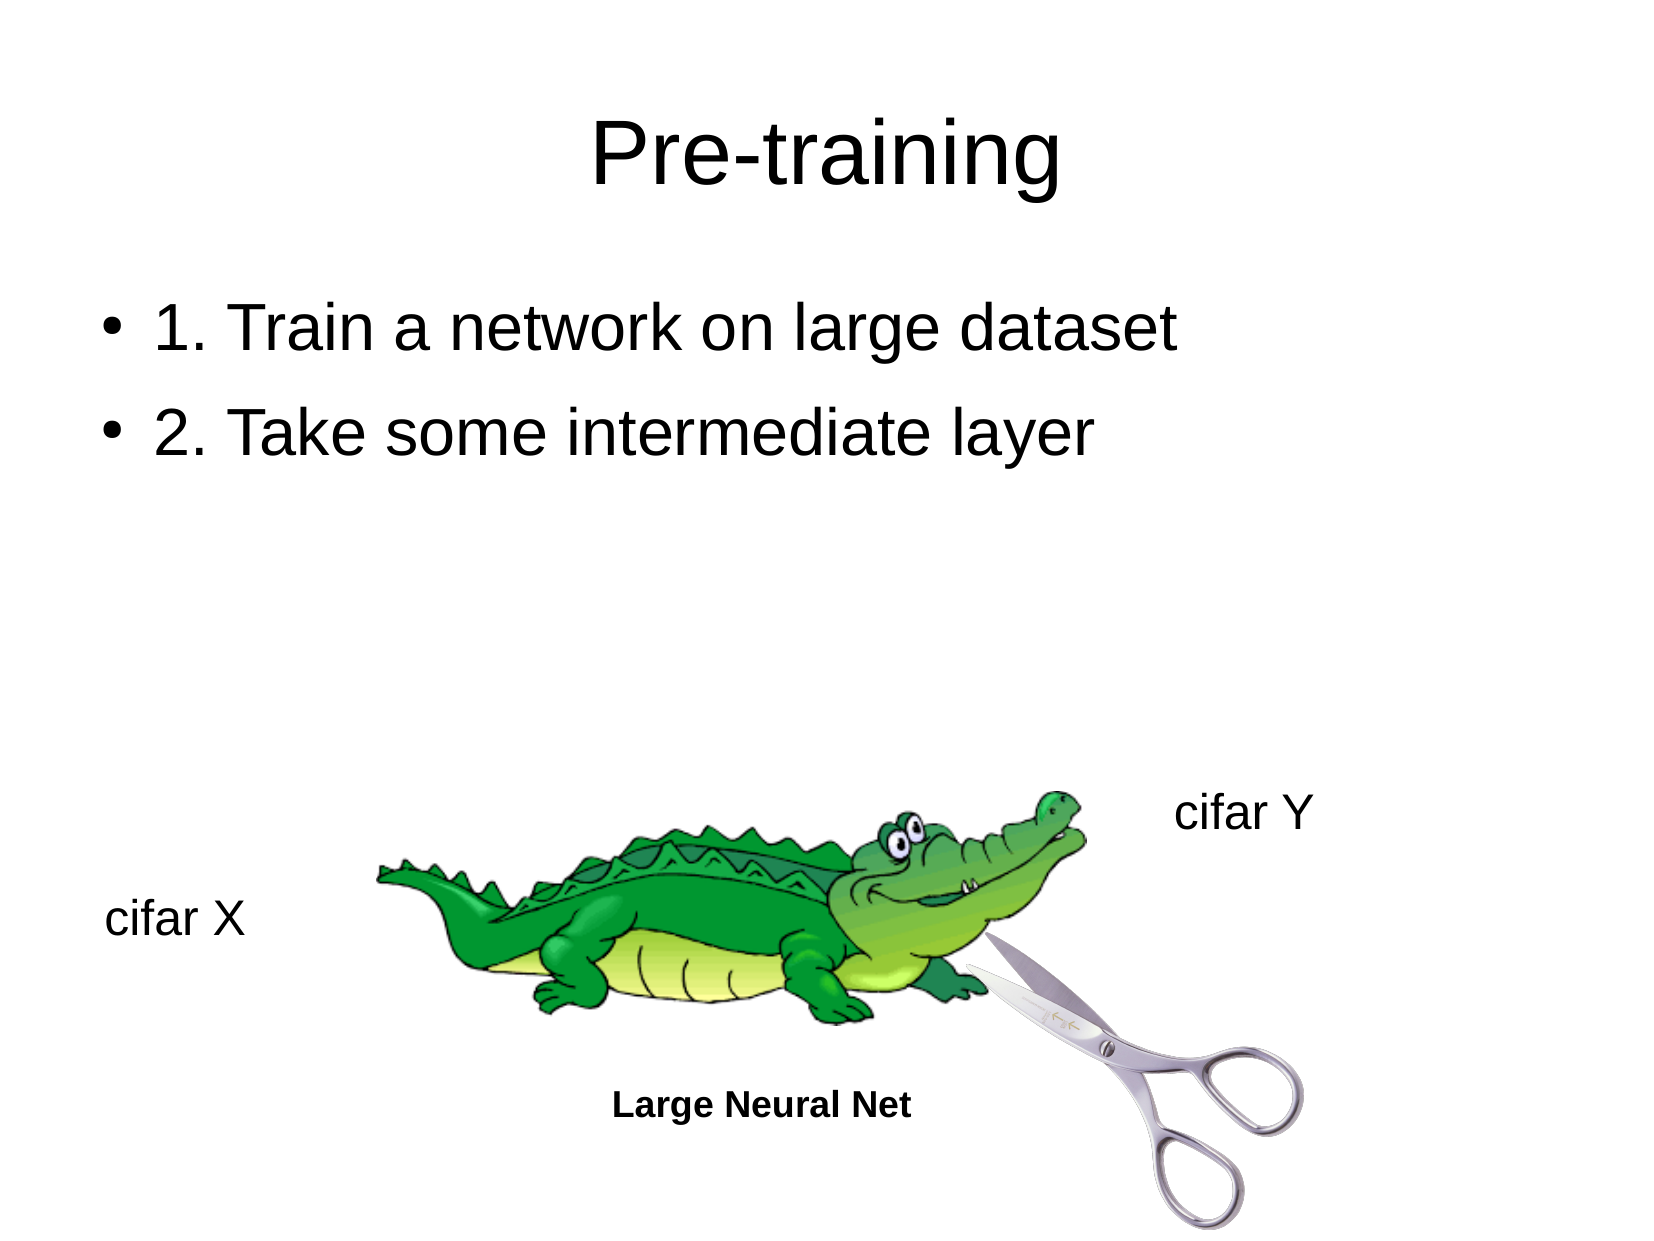

# Pre-training
1. Train a network on large dataset
2. Take some intermediate layer
cifar Y
cifar X
Large Neural Net